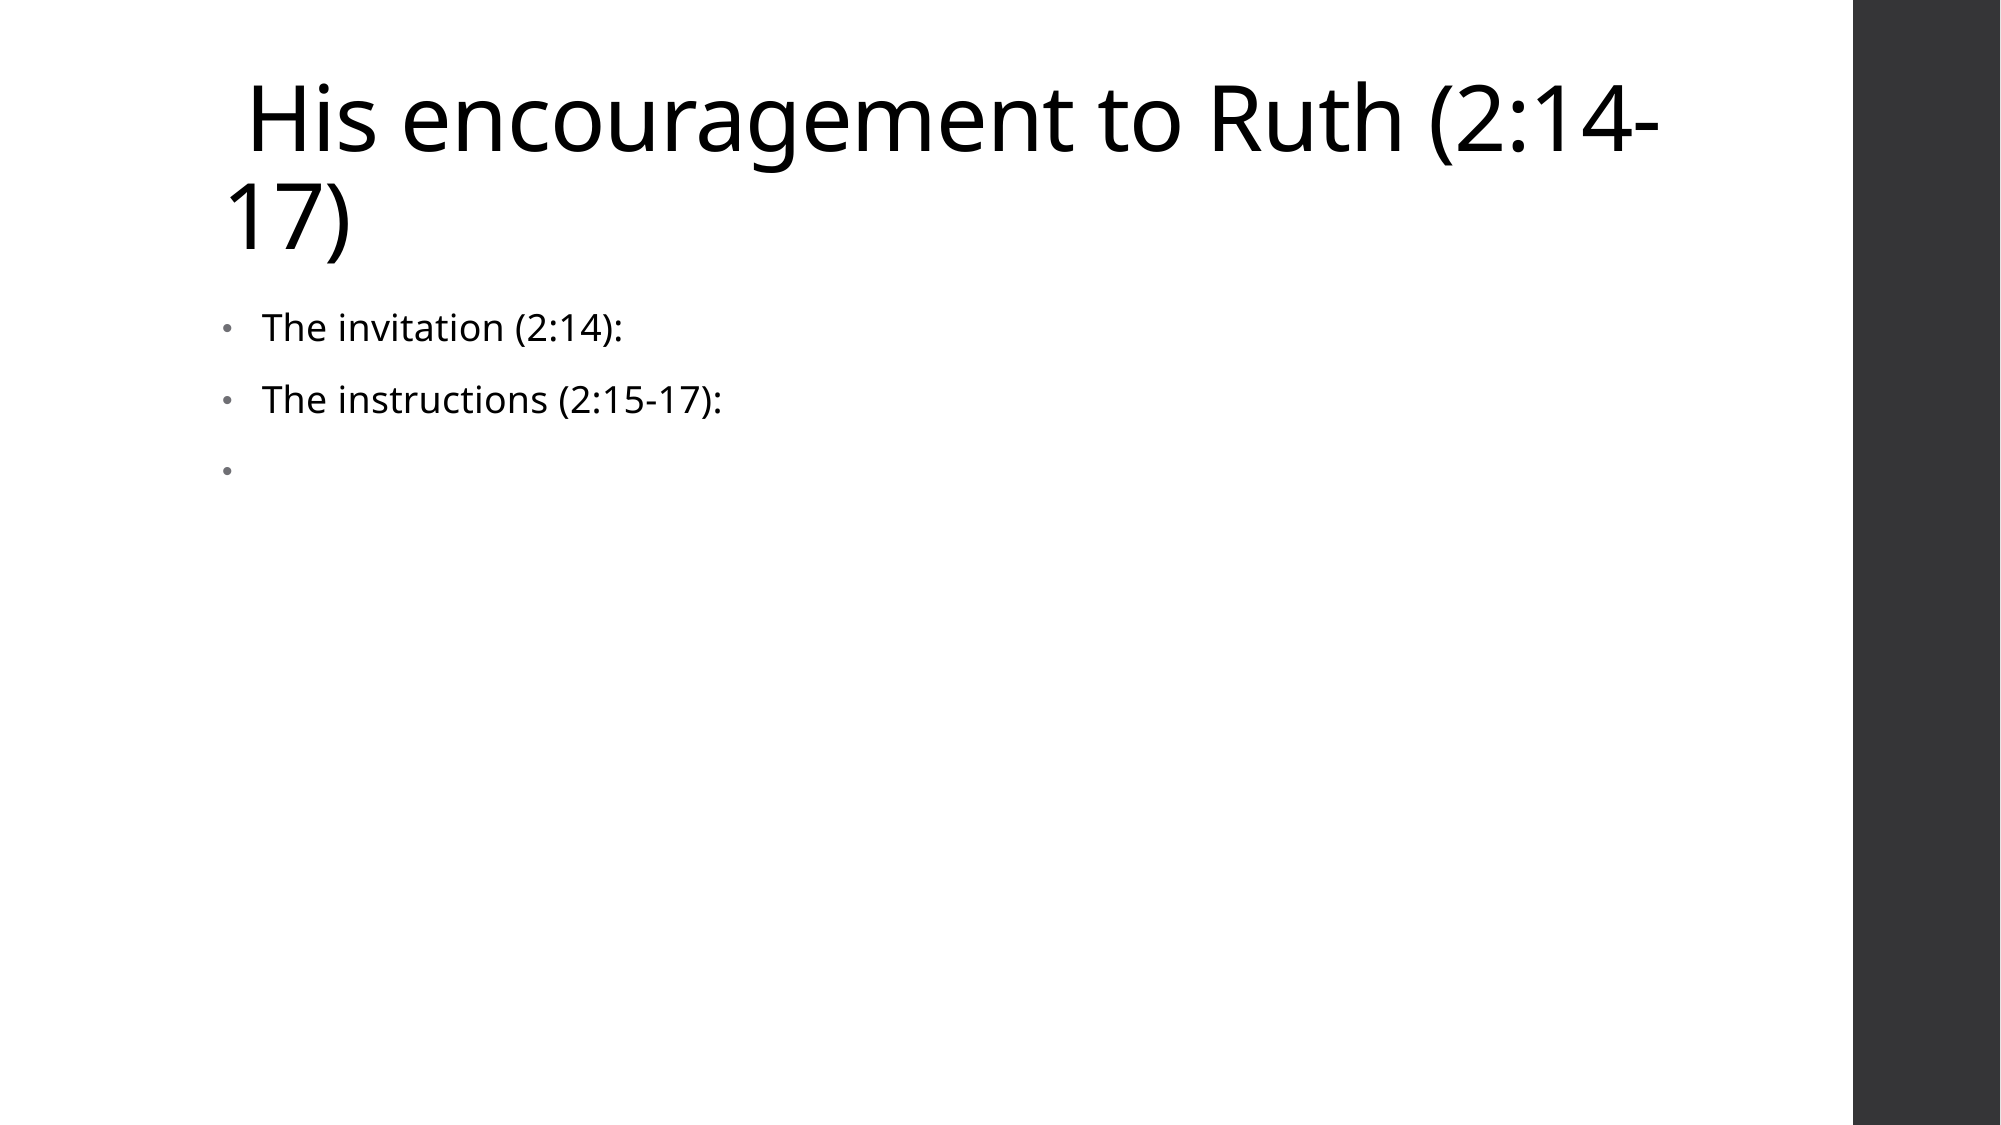

# His encouragement to Ruth (2:14-17)
 The invitation (2:14):
 The instructions (2:15-17):